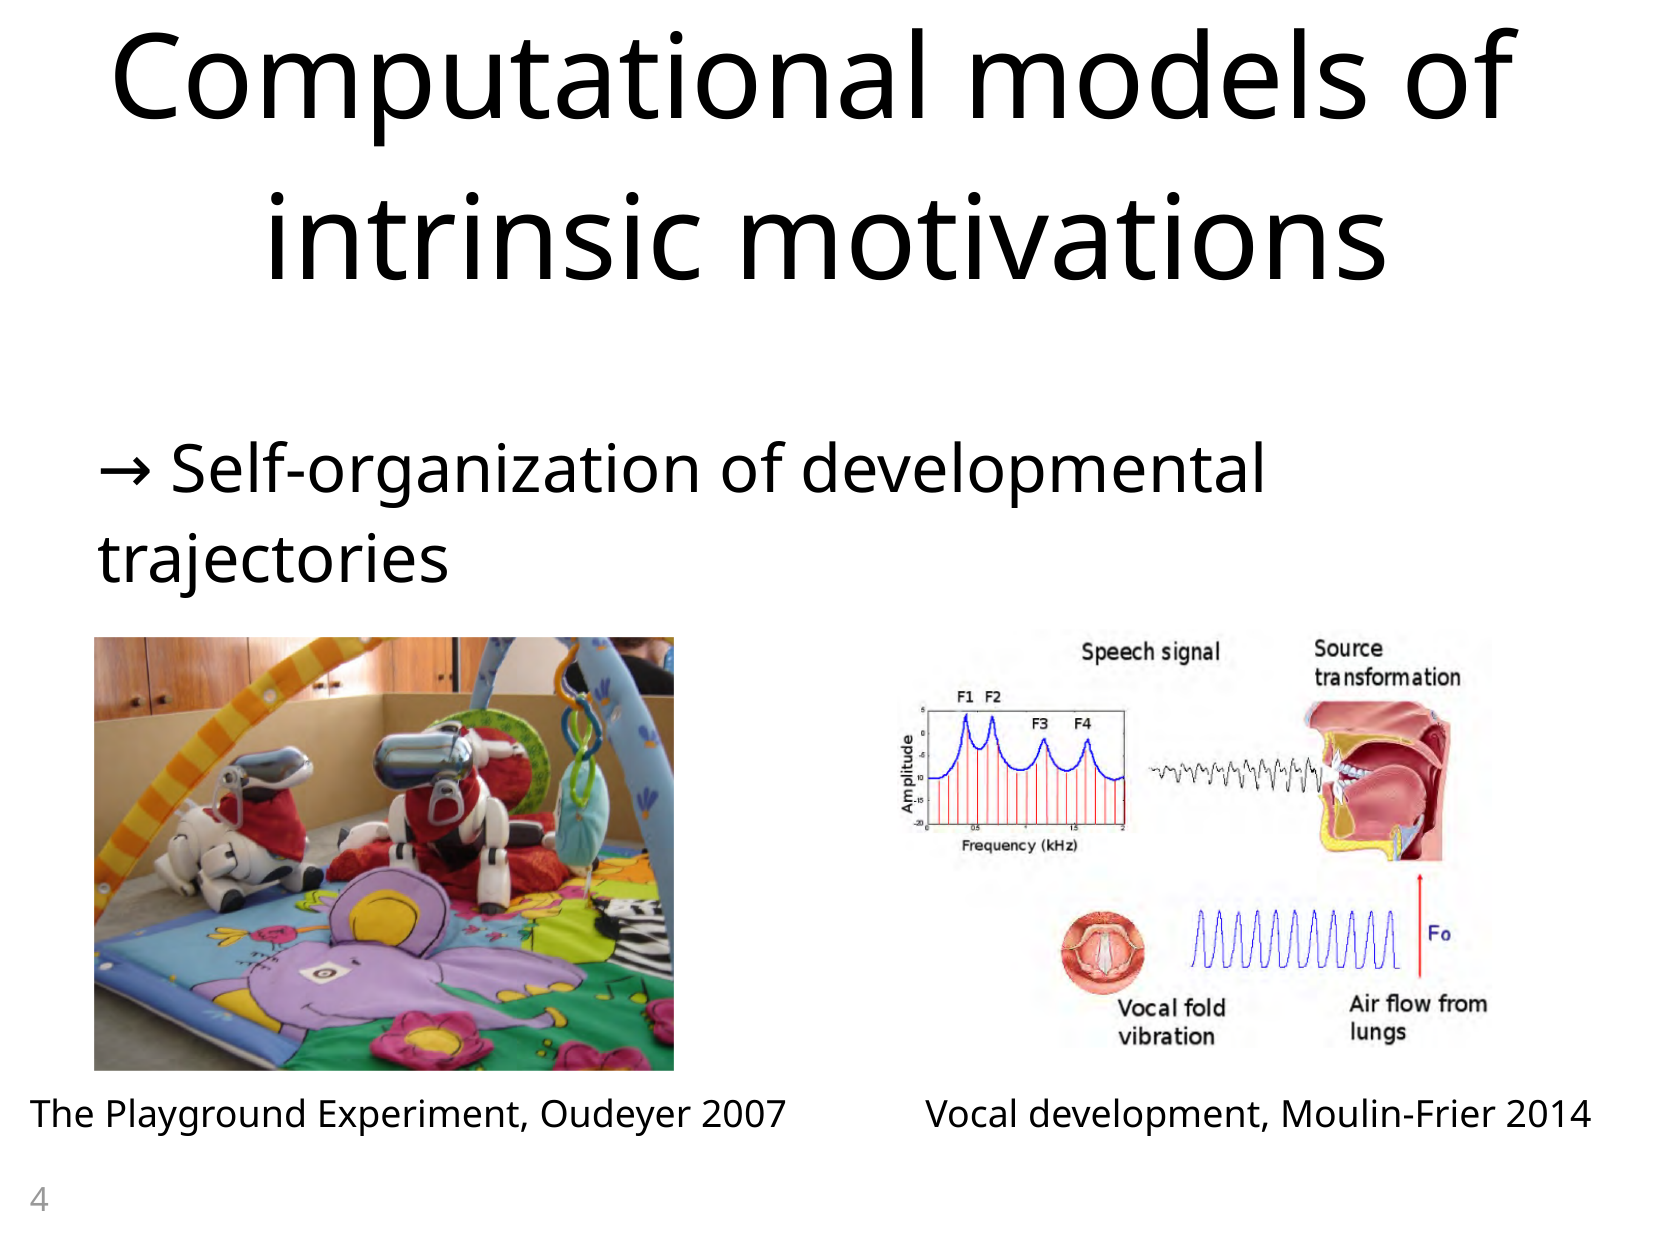

# Computational models of intrinsic motivations
→ Self-organization of developmental trajectories
The Playground Experiment, Oudeyer 2007
Vocal development, Moulin-Frier 2014
4